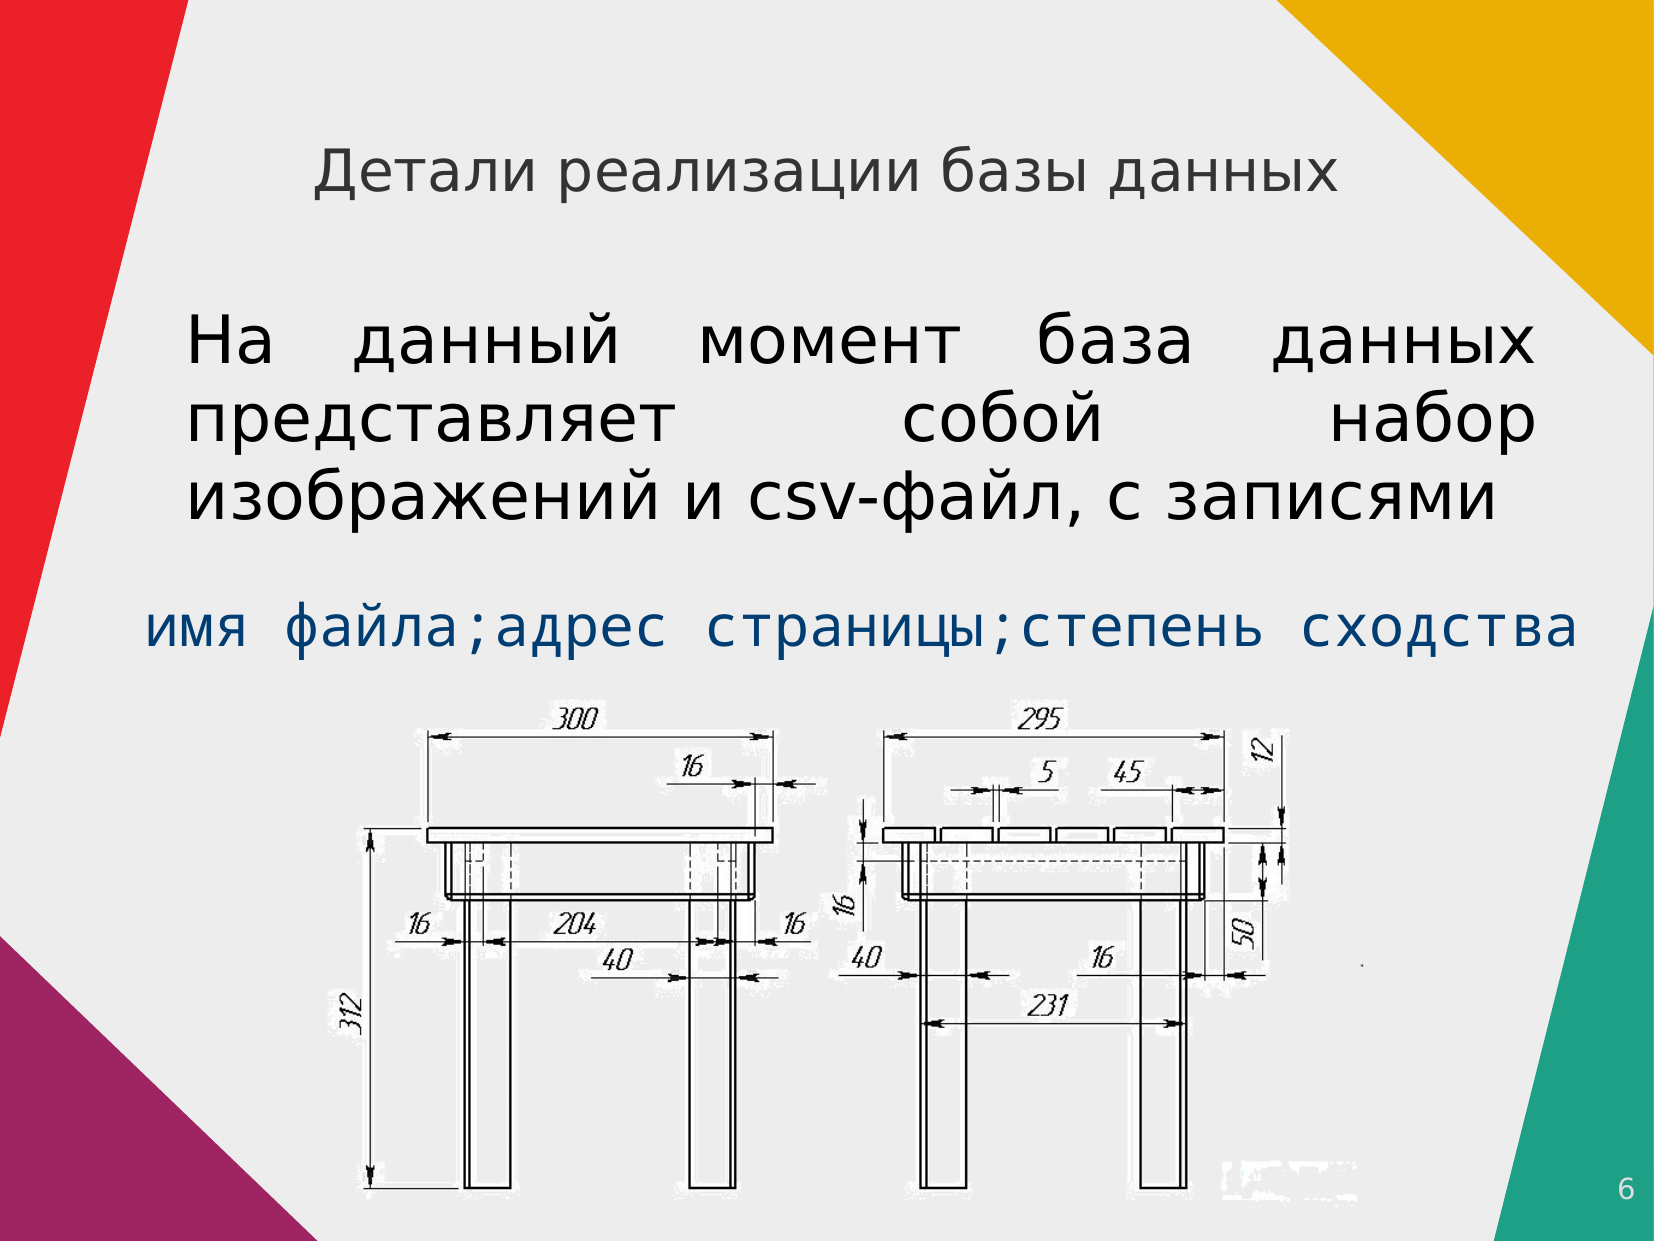

# Детали реализации базы данных
На данный момент база данных представляет собой набор изображений и csv-файл, с записями
имя файла;адрес страницы;степень сходства
6